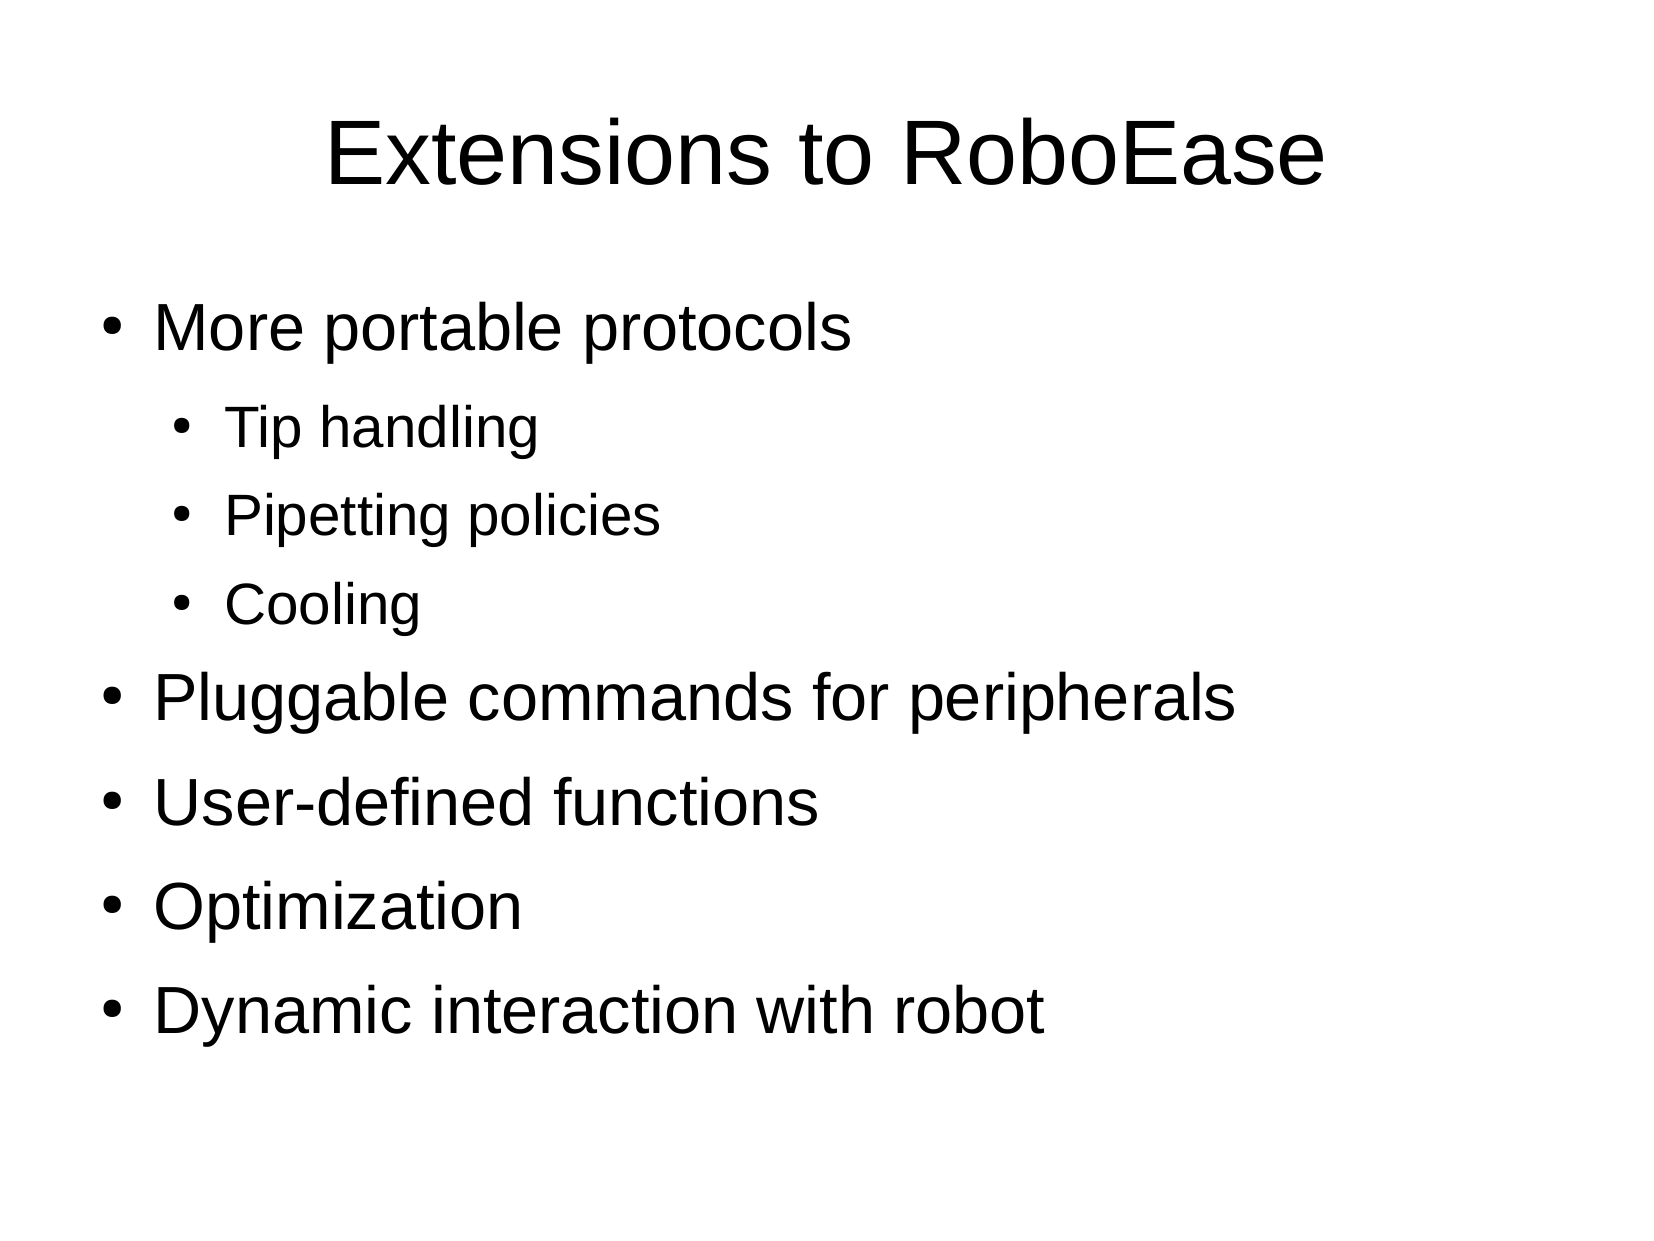

# Extensions to RoboEase
More portable protocols
Tip handling
Pipetting policies
Cooling
Pluggable commands for peripherals
User-defined functions
Optimization
Dynamic interaction with robot